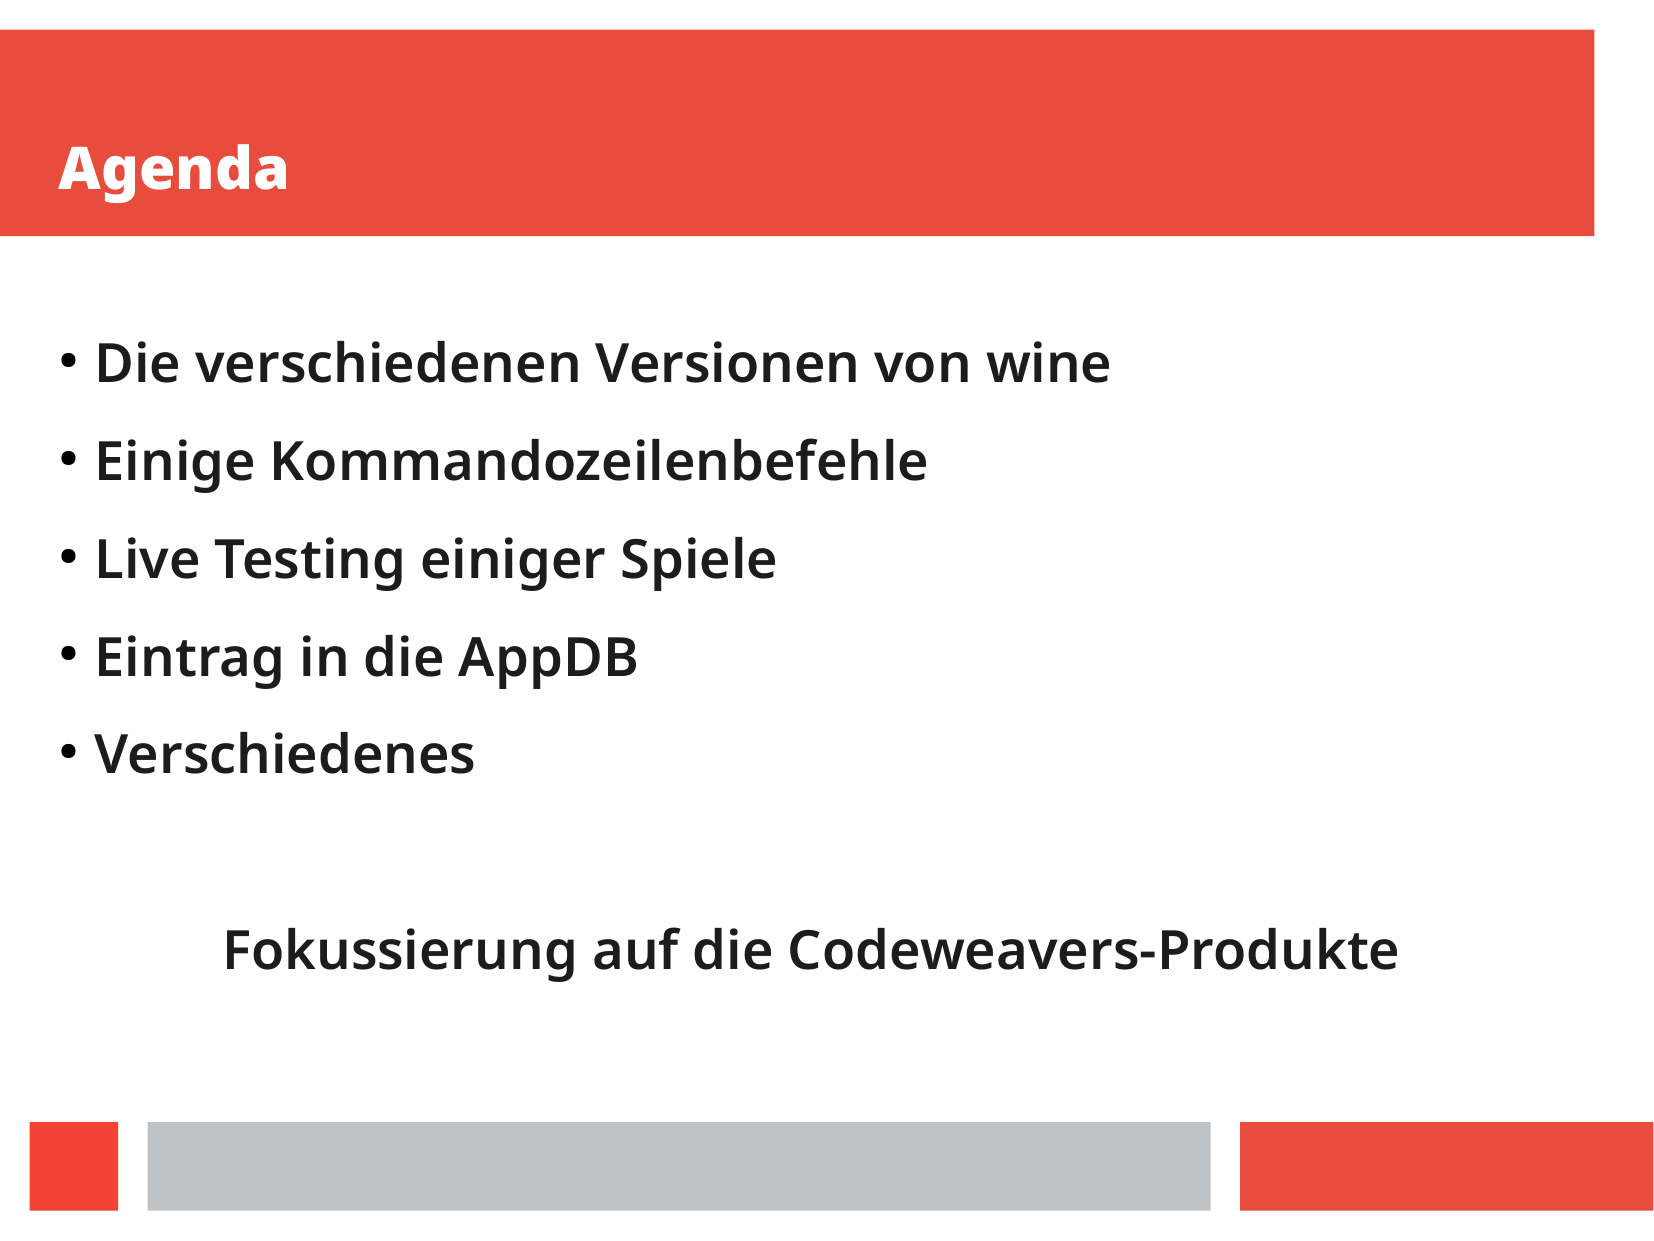

# Agenda
Die verschiedenen Versionen von wine
Einige Kommandozeilenbefehle
Live Testing einiger Spiele
Eintrag in die AppDB
Verschiedenes
Fokussierung auf die Codeweavers-Produkte